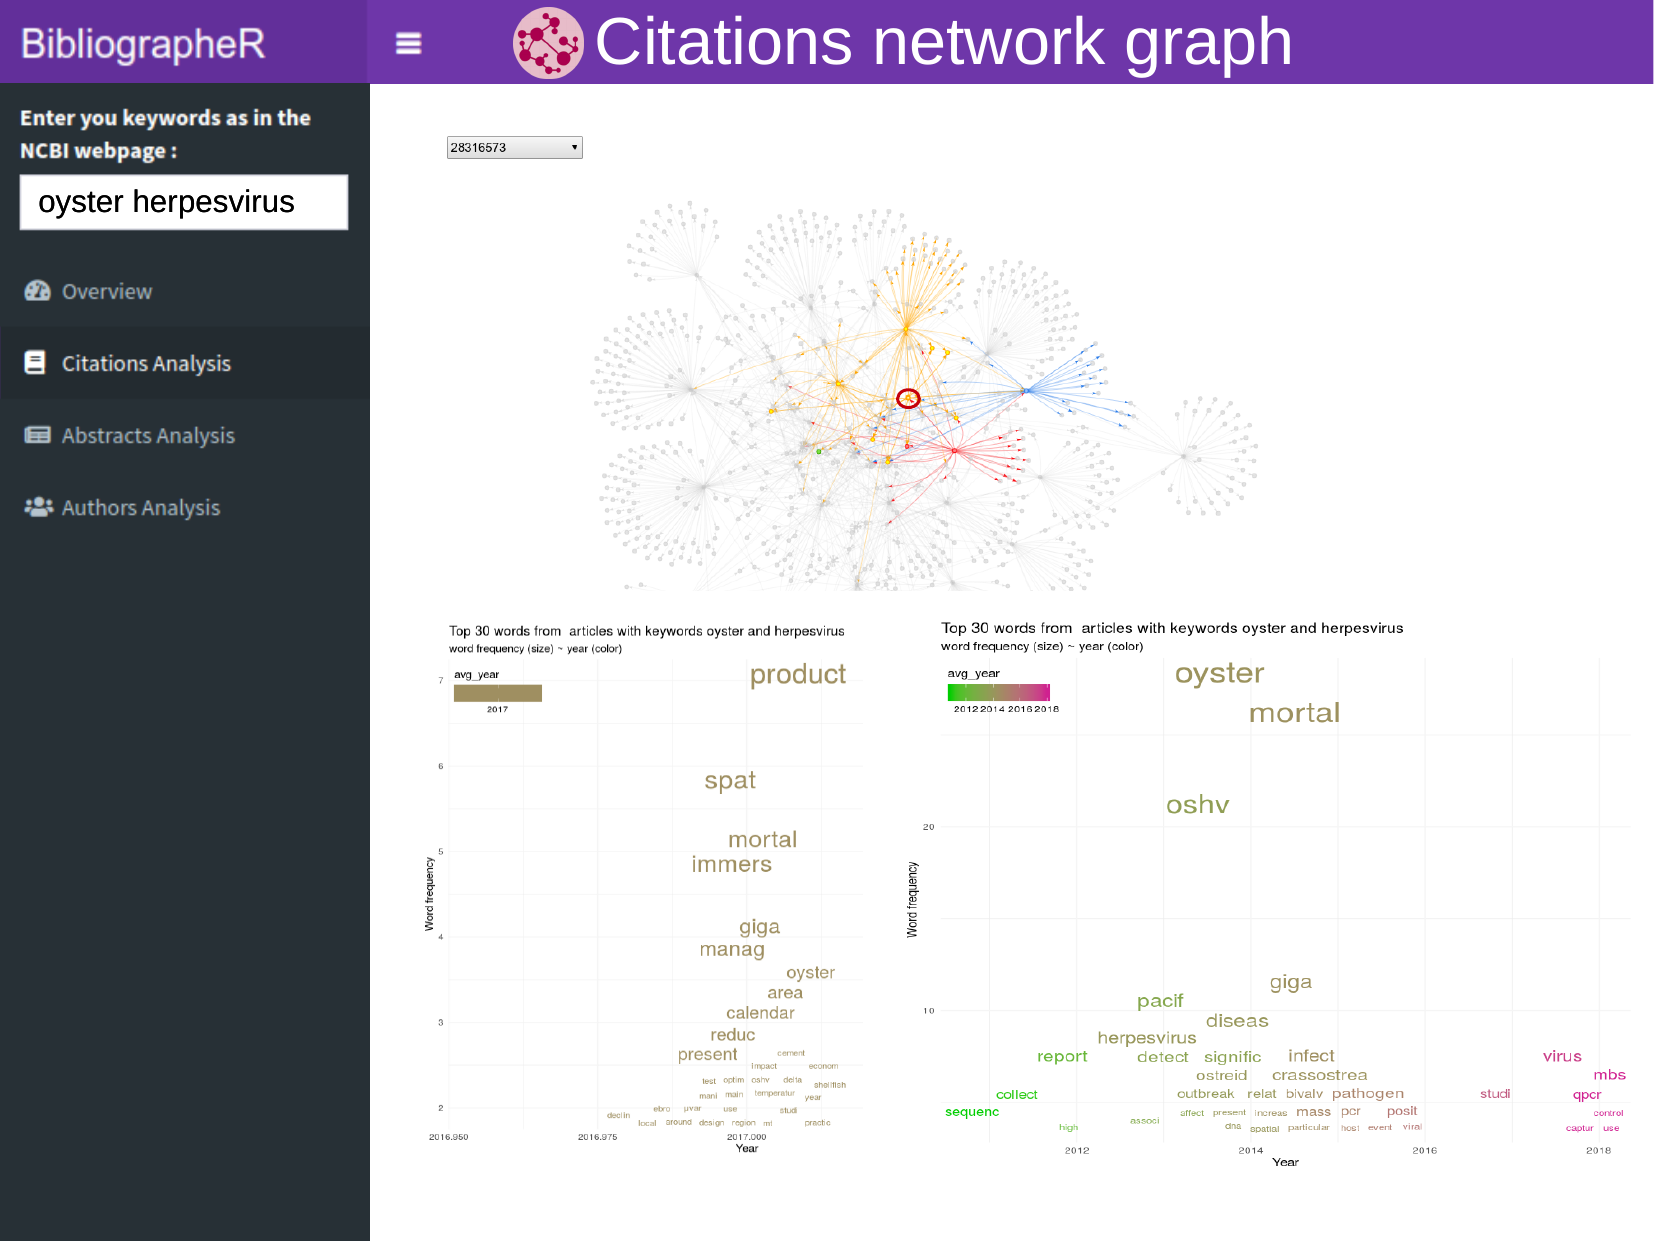

# Citations network graph
oyster herpesvirus
oyster herpesvirus